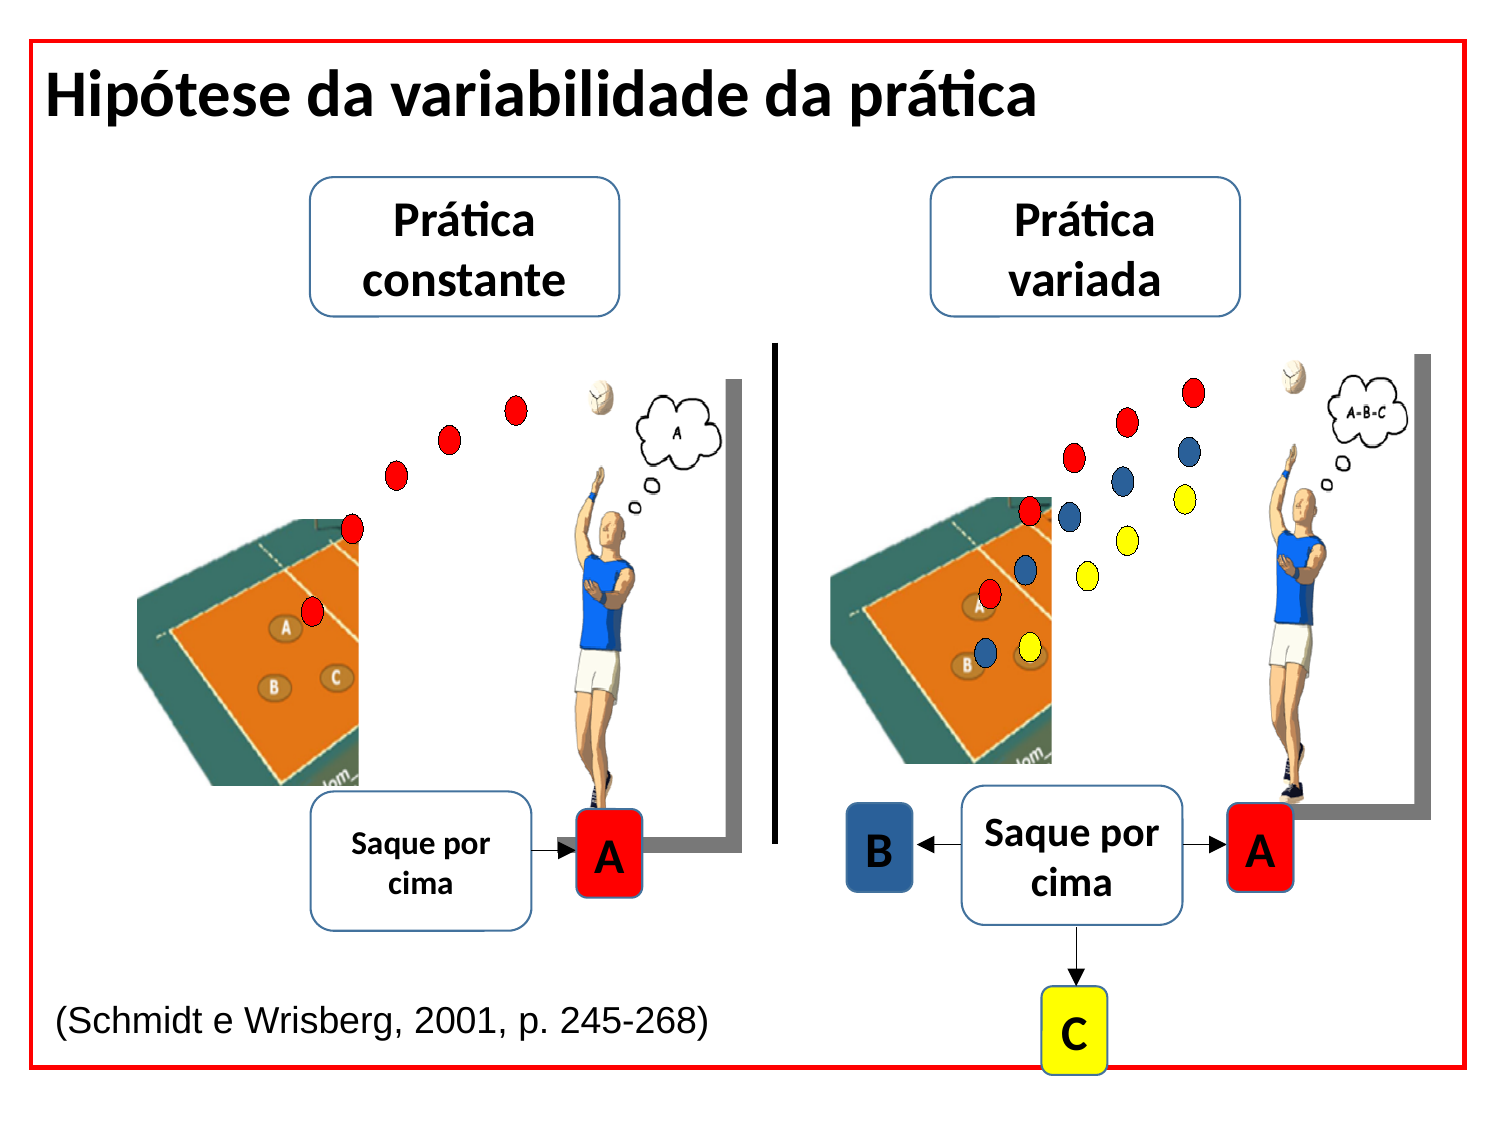

Hipótese da variabilidade da prática
Prática constante
Prática variada
Saque por cima
Saque por cima
B
A
A
A
C
(Schmidt e Wrisberg, 2001, p. 245-268)